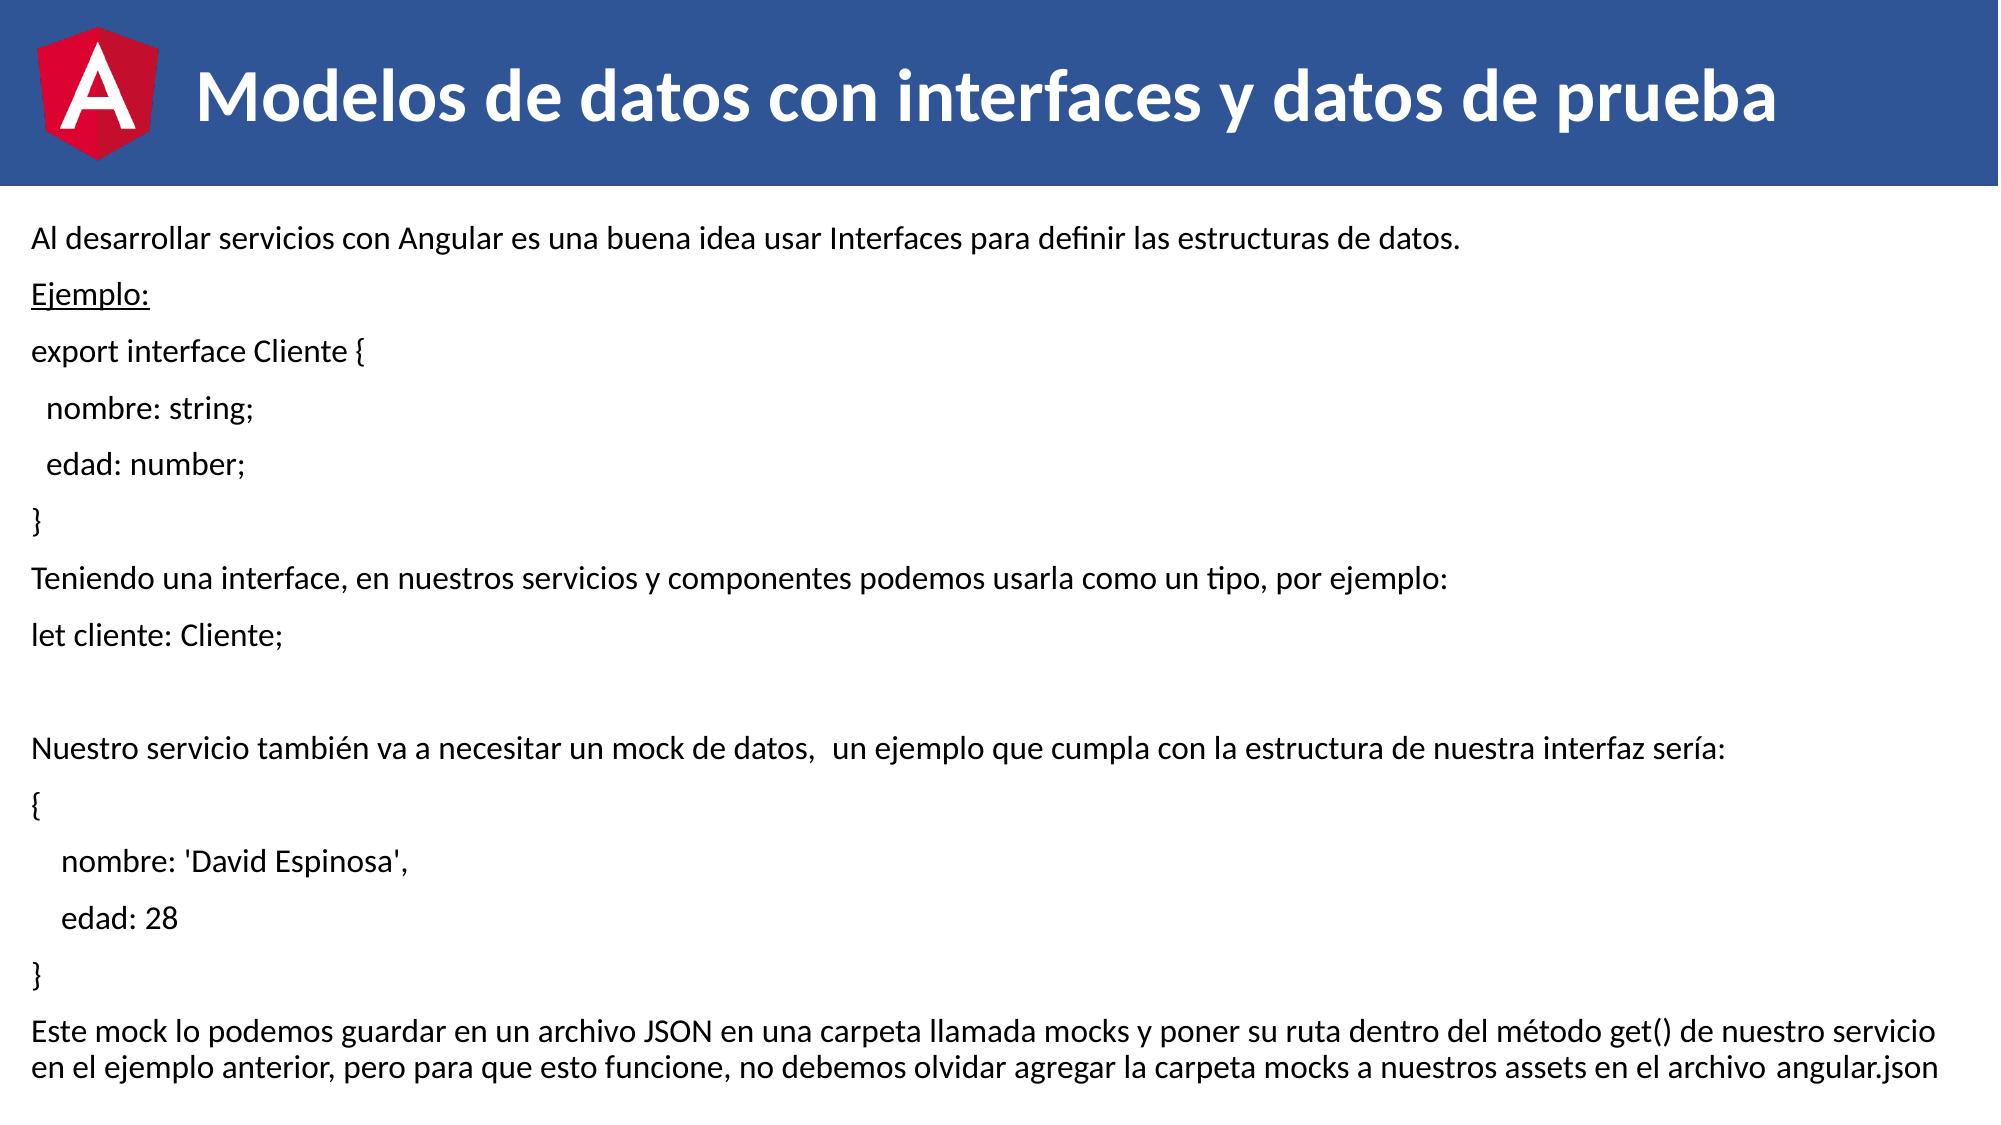

Modelos de datos con interfaces y datos de prueba
# Al desarrollar servicios con Angular es una buena idea usar Interfaces para definir las estructuras de datos.
Ejemplo:
export interface Cliente {
  nombre: string;
  edad: number;
}
Teniendo una interface, en nuestros servicios y componentes podemos usarla como un tipo, por ejemplo:
let cliente: Cliente;
Nuestro servicio también va a necesitar un mock de datos,  un ejemplo que cumpla con la estructura de nuestra interfaz sería:
{
    nombre: 'David Espinosa',
    edad: 28
}
Este mock lo podemos guardar en un archivo JSON en una carpeta llamada mocks y poner su ruta dentro del método get() de nuestro servicio en el ejemplo anterior, pero para que esto funcione, no debemos olvidar agregar la carpeta mocks a nuestros assets en el archivo angular.json